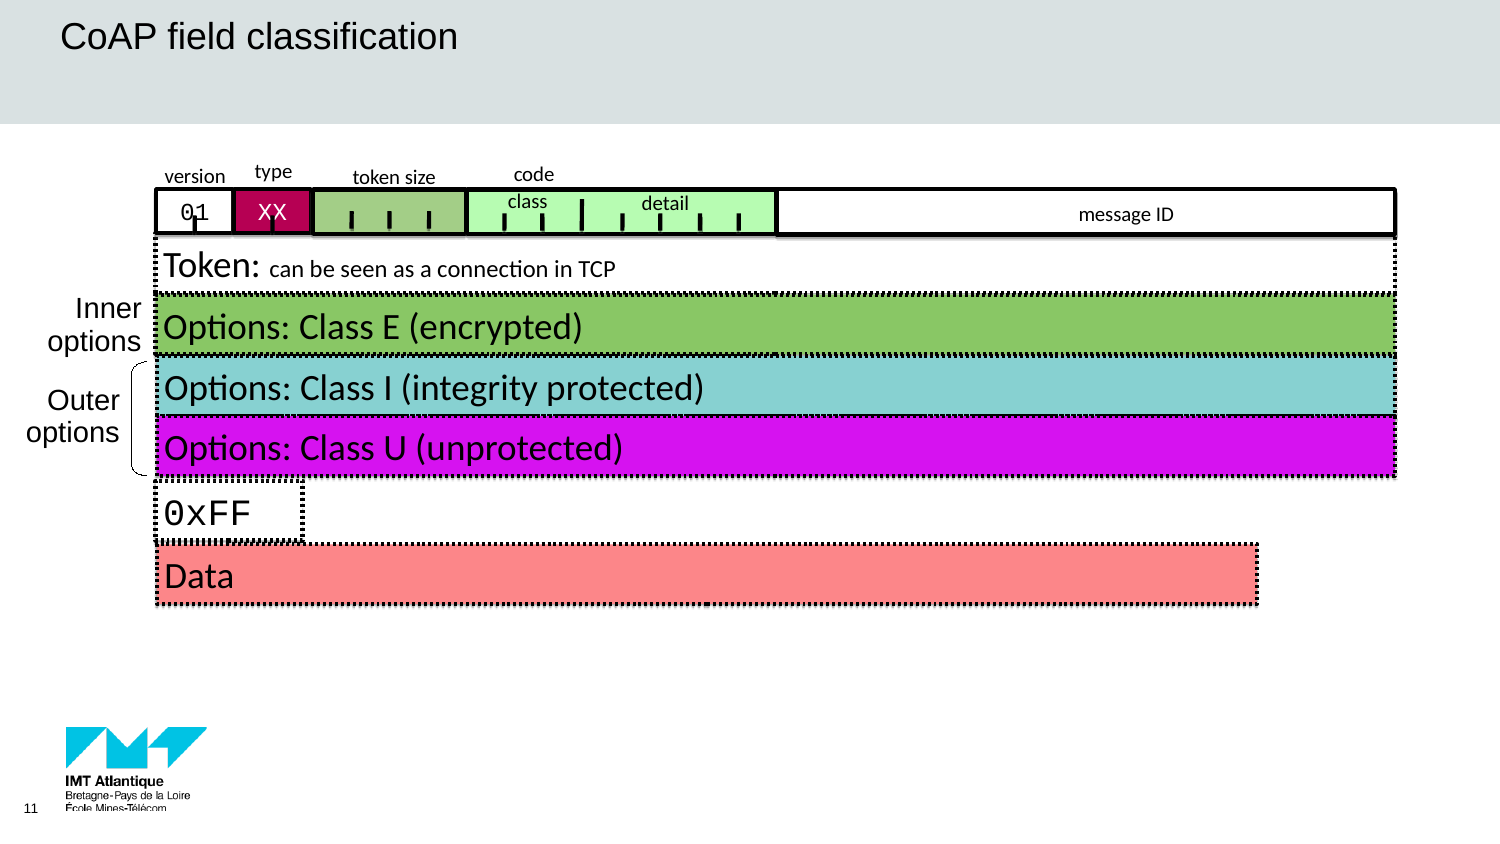

# CoAP field classification
type
version
01
code
token size
class
detail
XX
message ID
Token: can be seen as a connection in TCP
Inner options
Options: Class E (encrypted)
Options: Class I (integrity protected)
Outer options
Options: Class U (unprotected)
0xFF
Data